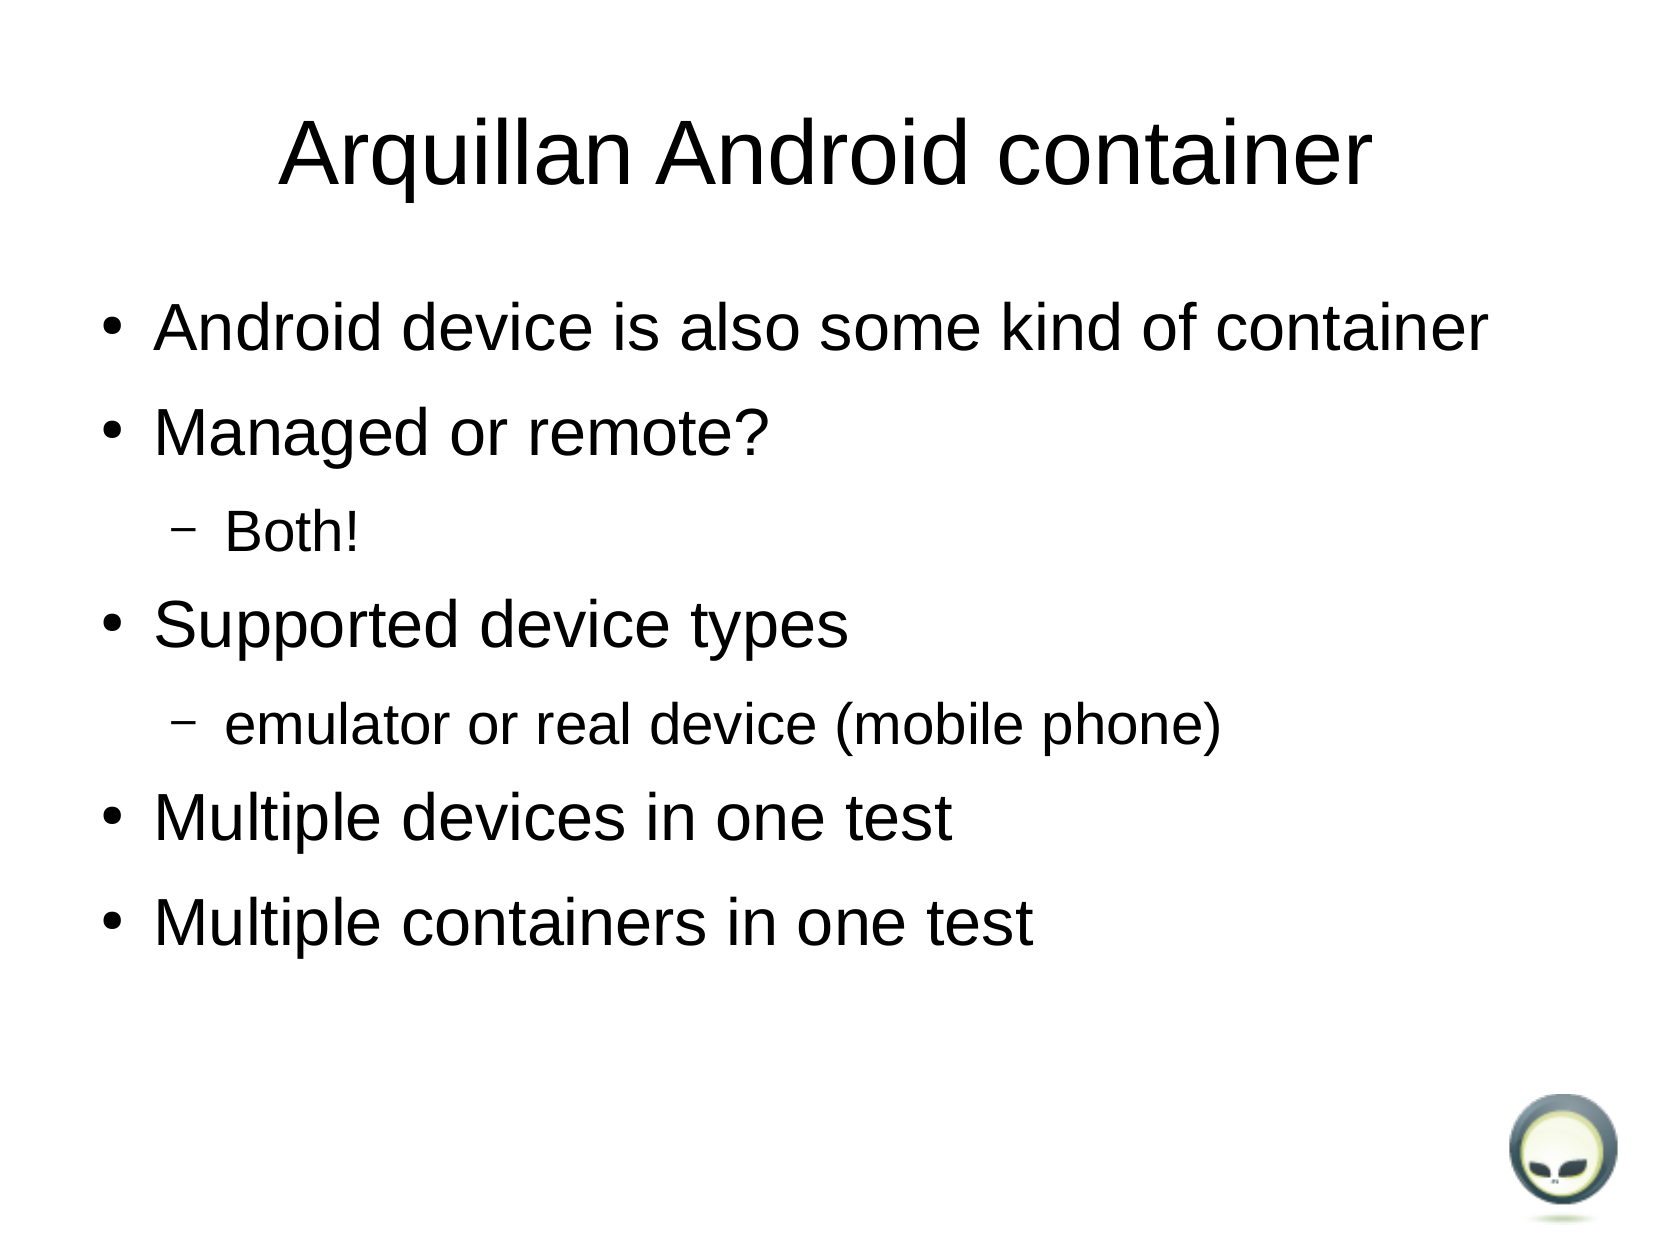

# Arquillan Android container
Android device is also some kind of container
Managed or remote?
Both!
Supported device types
emulator or real device (mobile phone)
Multiple devices in one test
Multiple containers in one test